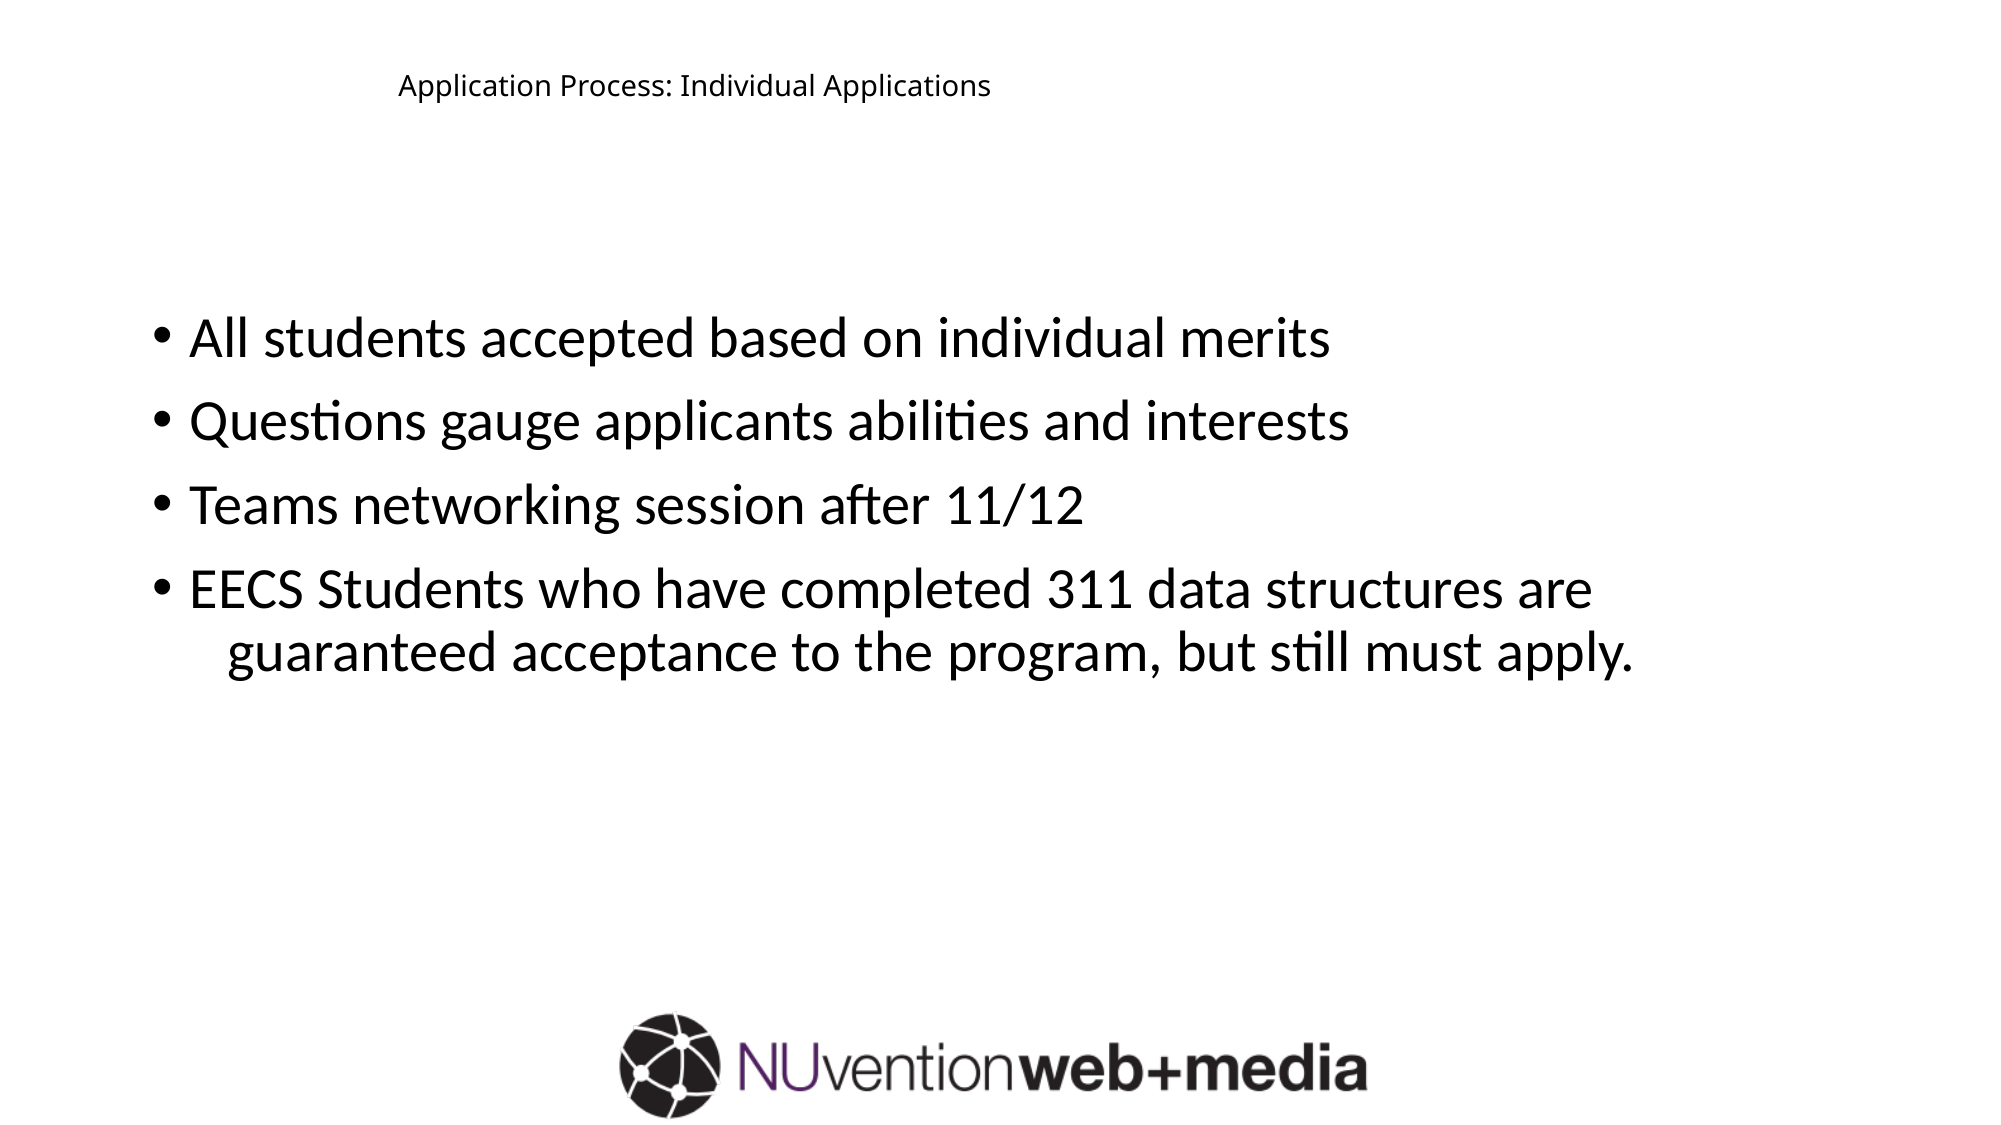

# Application Process: Individual Applications
All students accepted based on individual merits
Questions gauge applicants abilities and interests
Teams networking session after 11/12
EECS Students who have completed 311 data structures are guaranteed acceptance to the program, but still must apply.